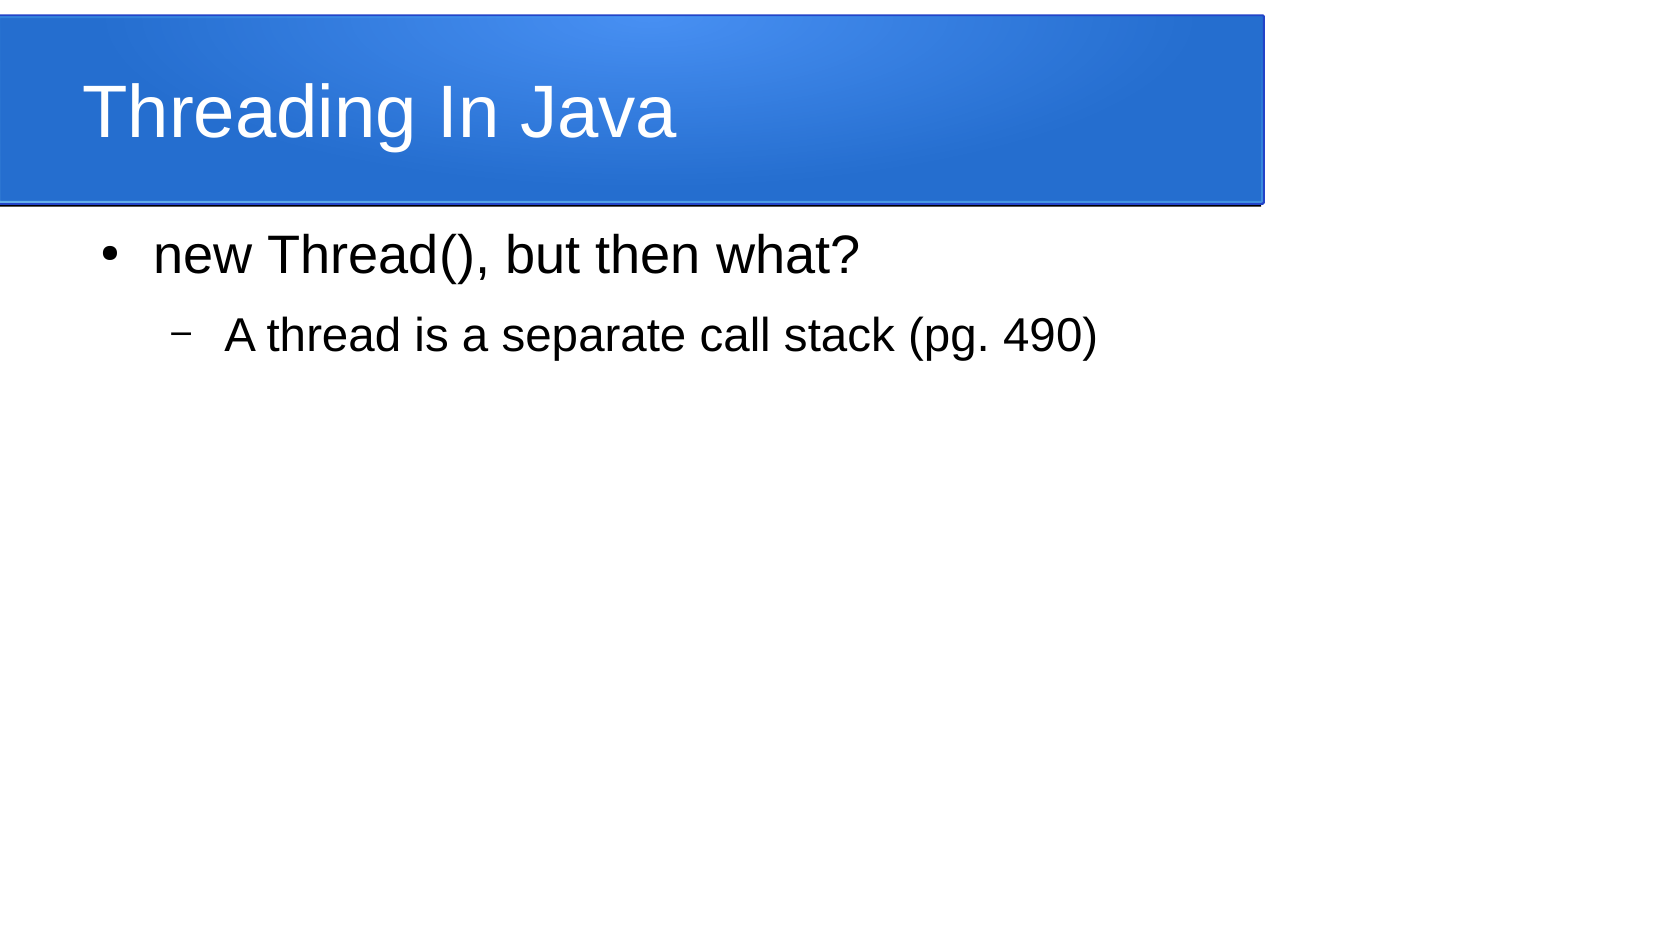

# Threading In Java
new Thread(), but then what?
A thread is a separate call stack (pg. 490)